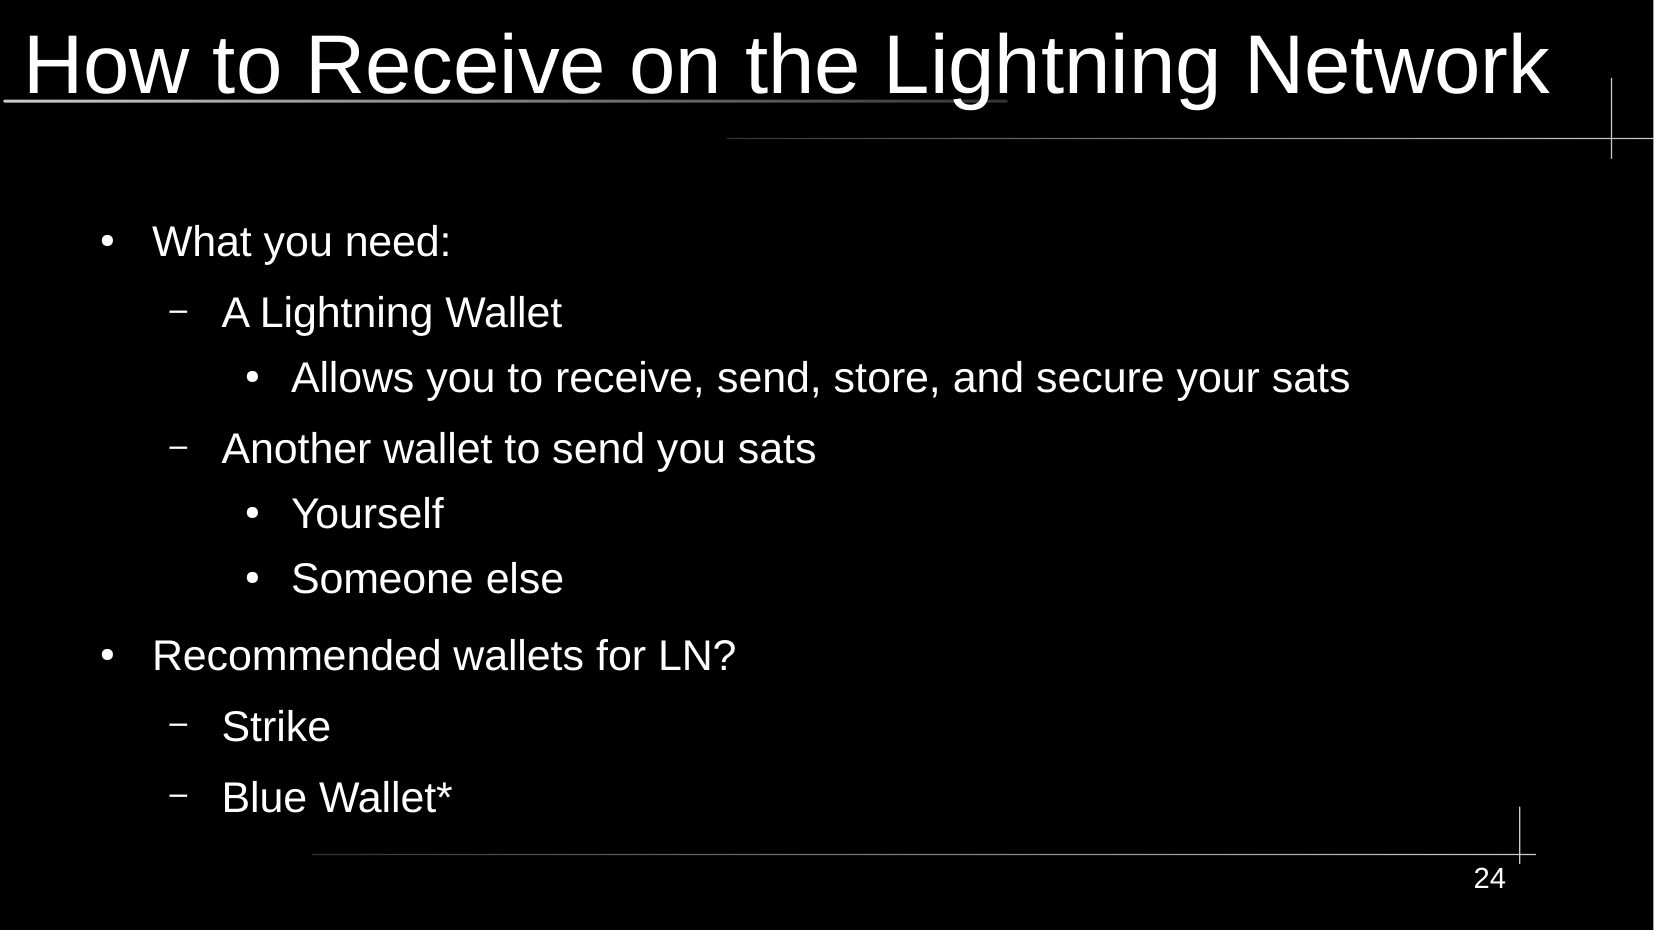

# How to Receive on the Lightning Network
What you need:
A Lightning Wallet
Allows you to receive, send, store, and secure your sats
Another wallet to send you sats
Yourself
Someone else
Recommended wallets for LN?
Strike
Blue Wallet*
24